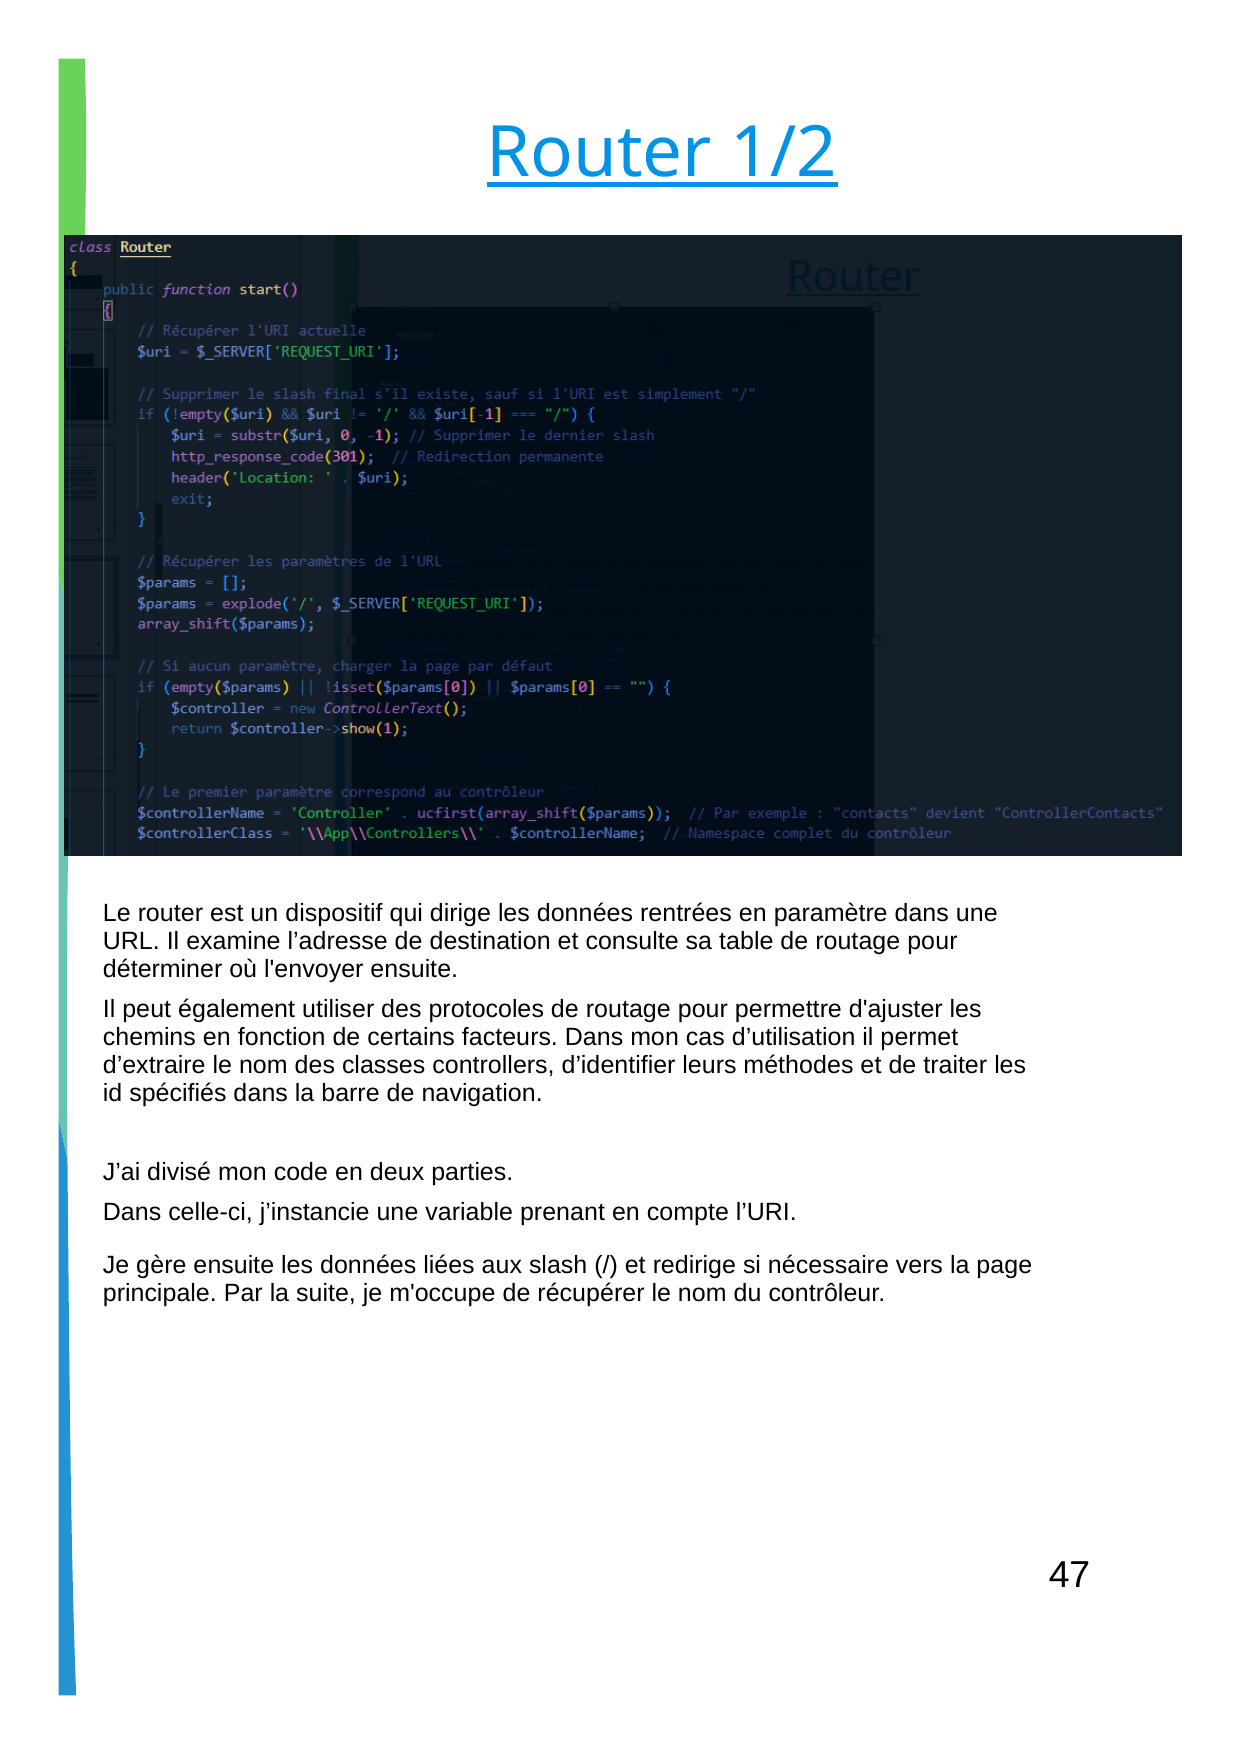

Router 1/2
Le router est un dispositif qui dirige les données rentrées en paramètre dans une URL. Il examine l’adresse de destination et consulte sa table de routage pour déterminer où l'envoyer ensuite.
Il peut également utiliser des protocoles de routage pour permettre d'ajuster les chemins en fonction de certains facteurs. Dans mon cas d’utilisation il permet d’extraire le nom des classes controllers, d’identifier leurs méthodes et de traiter les id spécifiés dans la barre de navigation.
J’ai divisé mon code en deux parties.
Dans celle-ci, j’instancie une variable prenant en compte l’URI.
Je gère ensuite les données liées aux slash (/) et redirige si nécessaire vers la page principale. Par la suite, je m'occupe de récupérer le nom du contrôleur.